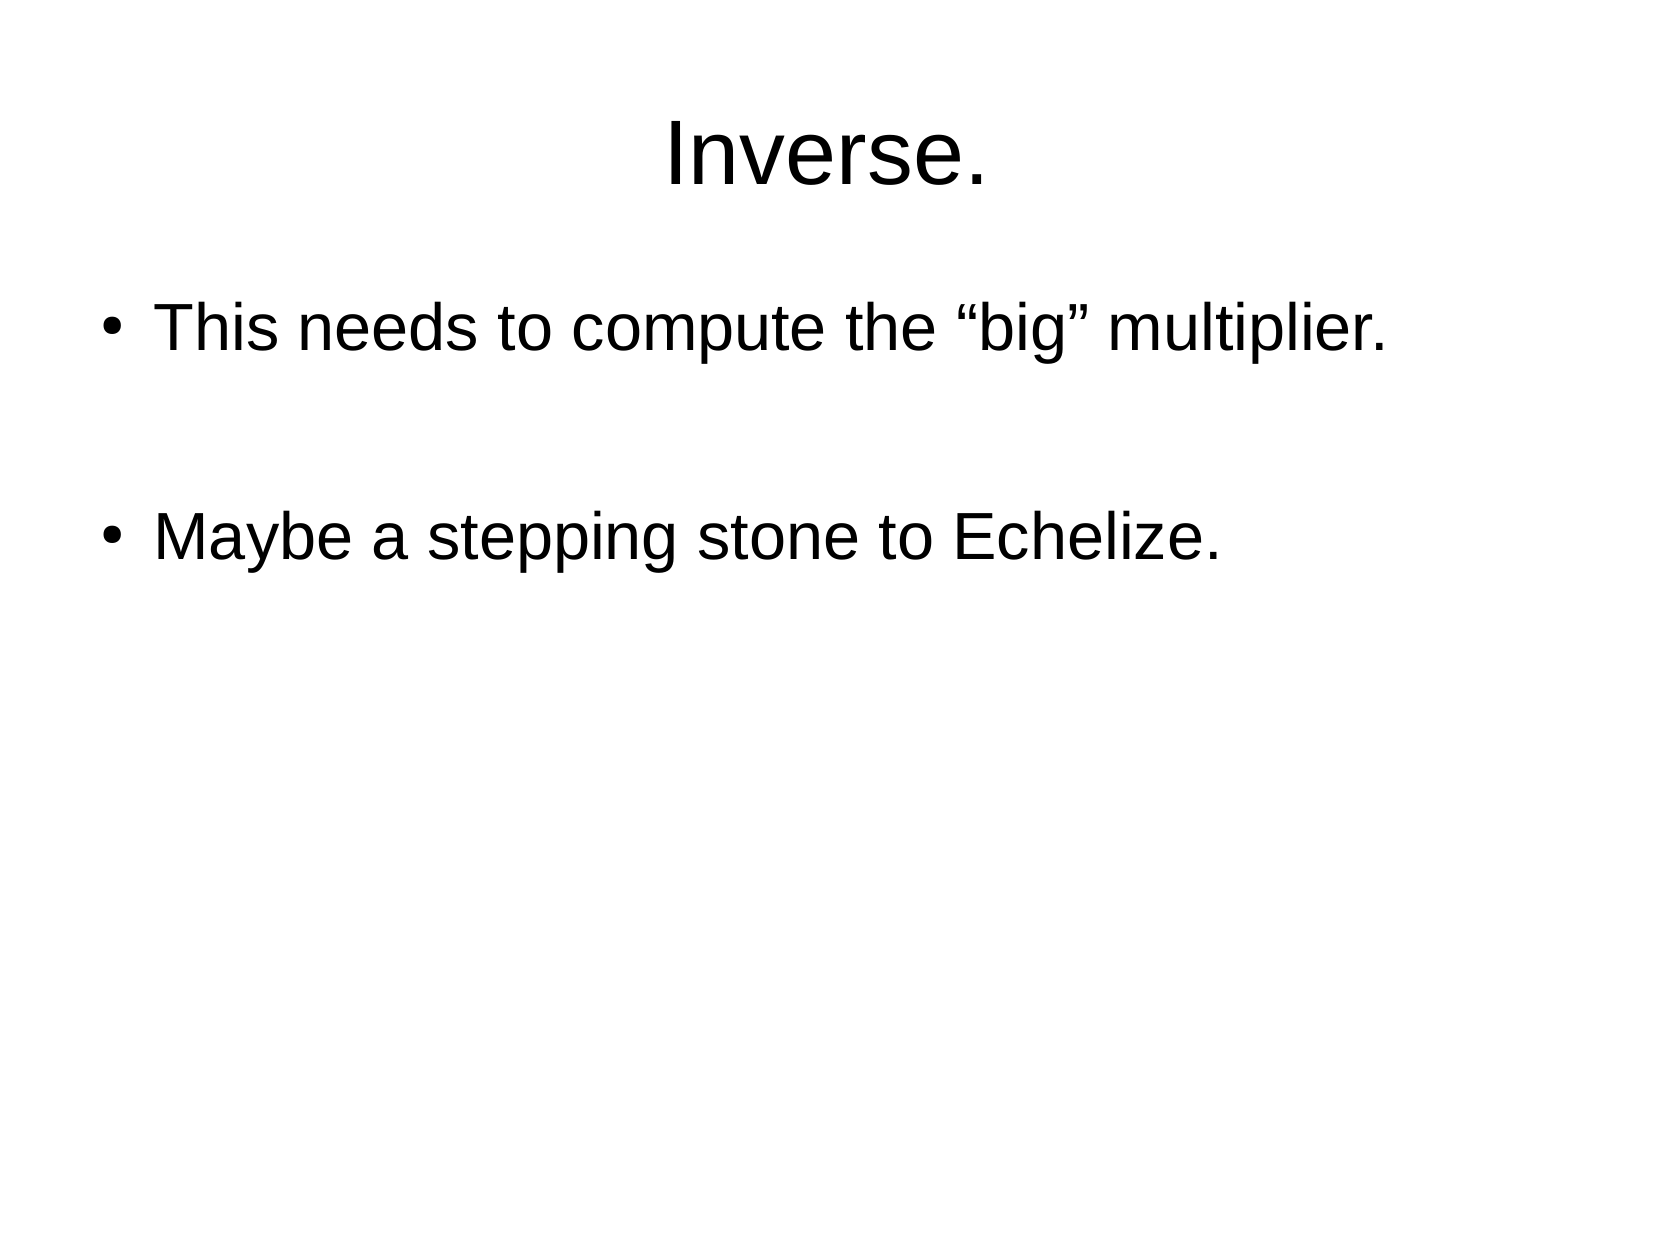

# Inverse.
This needs to compute the “big” multiplier.
Maybe a stepping stone to Echelize.